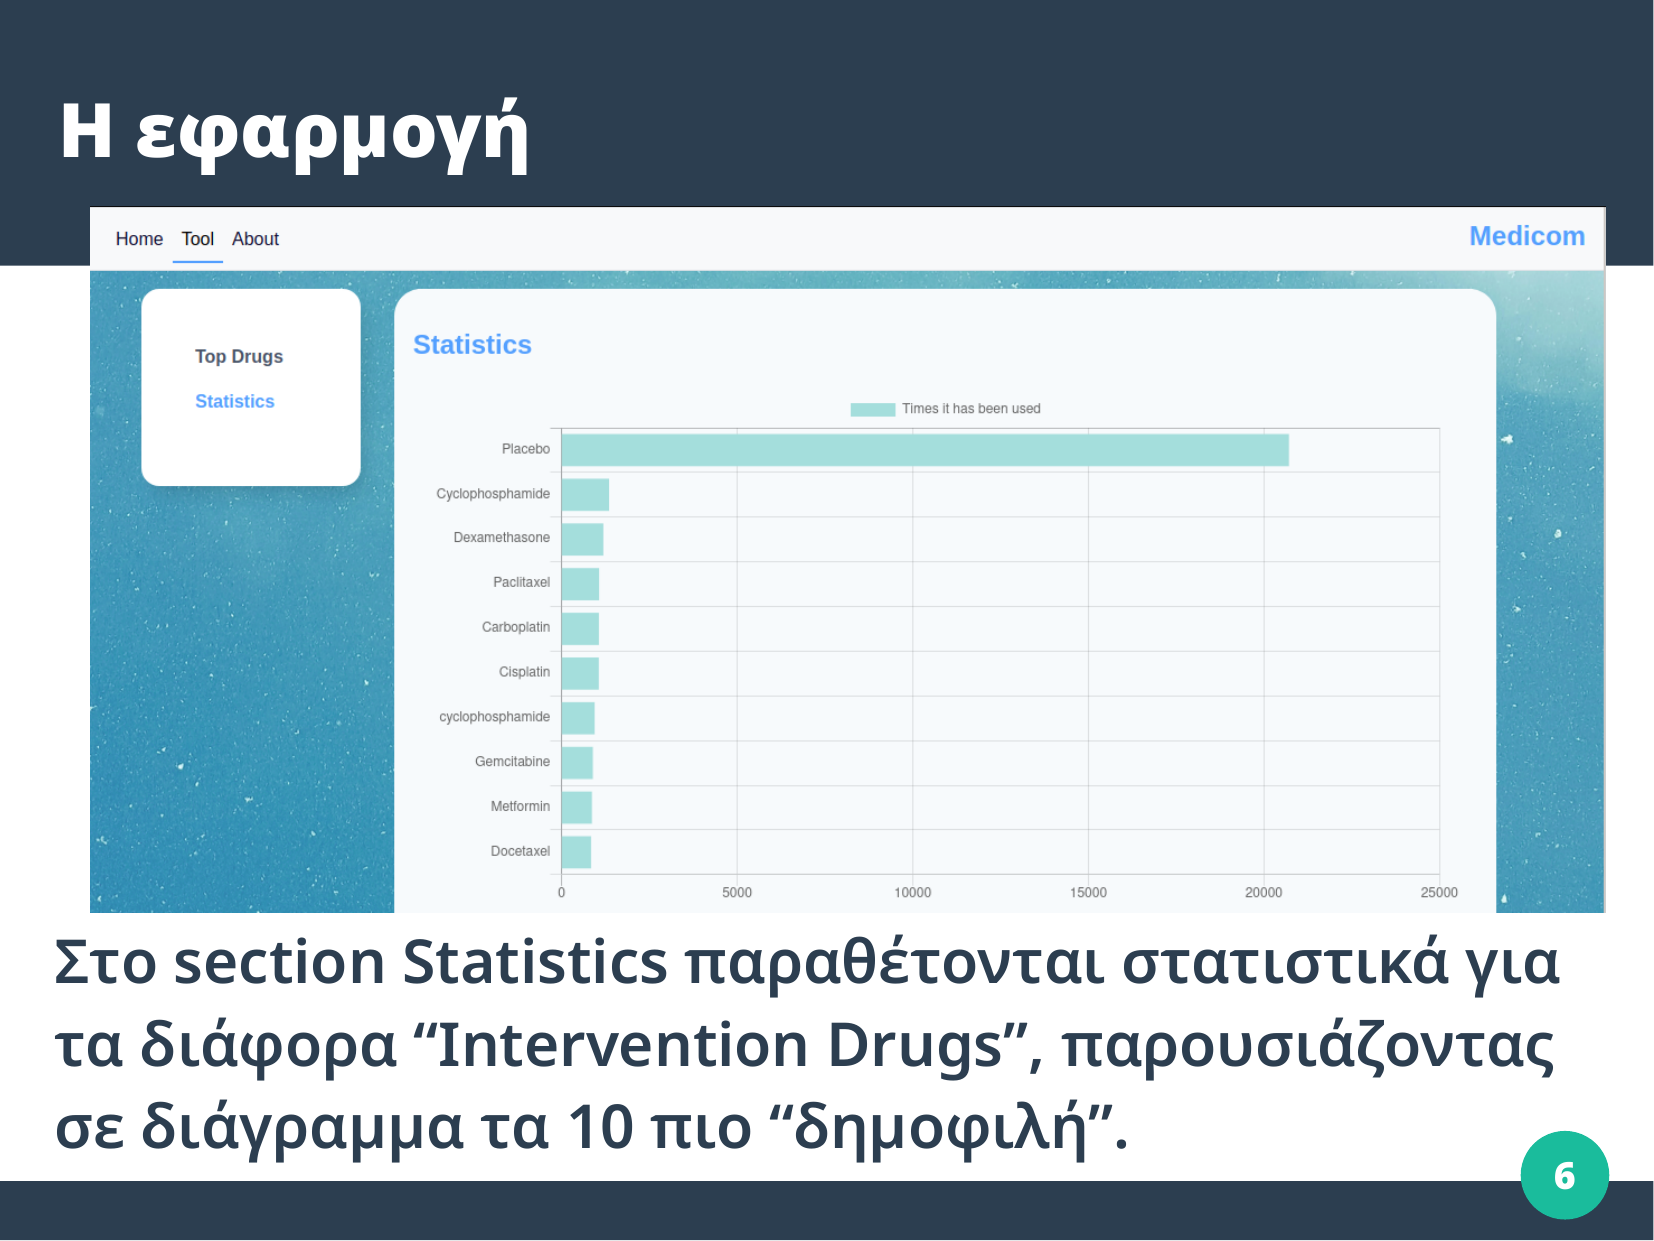

# Η εφαρμογή
Στο section Statistics παραθέτονται στατιστικά για τα διάφορα “Intervention Drugs”, παρουσιάζοντας σε διάγραμμα τα 10 πιο “δημοφιλή”.
6